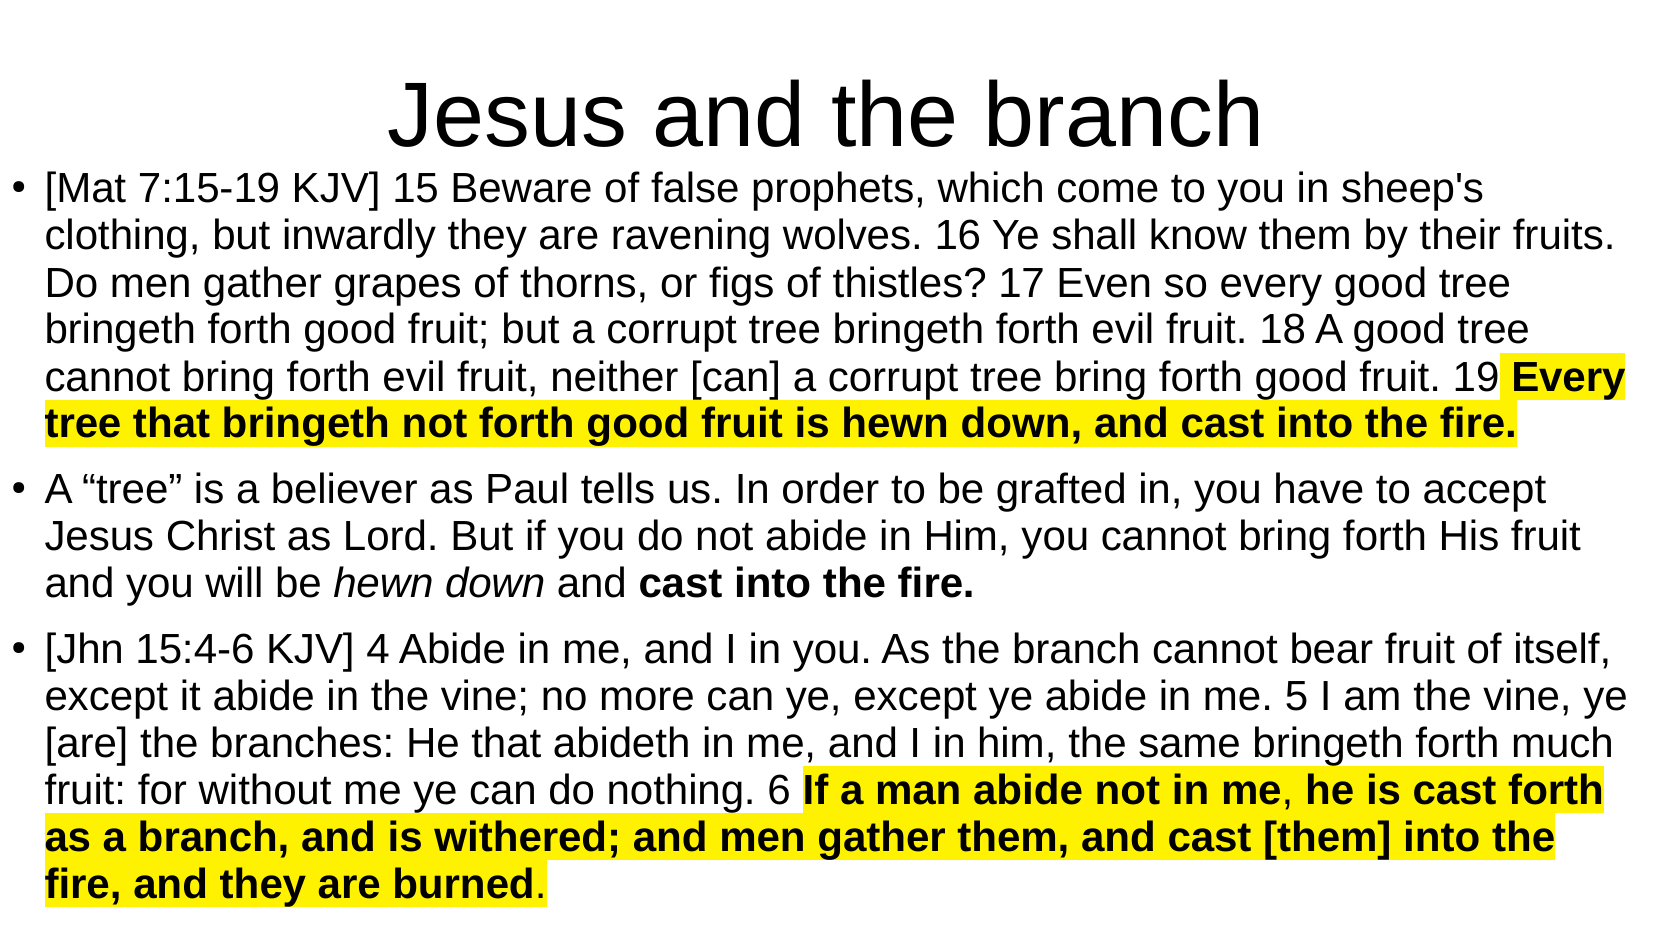

# Jesus and the branch
[Mat 7:15-19 KJV] 15 Beware of false prophets, which come to you in sheep's clothing, but inwardly they are ravening wolves. 16 Ye shall know them by their fruits. Do men gather grapes of thorns, or figs of thistles? 17 Even so every good tree bringeth forth good fruit; but a corrupt tree bringeth forth evil fruit. 18 A good tree cannot bring forth evil fruit, neither [can] a corrupt tree bring forth good fruit. 19 Every tree that bringeth not forth good fruit is hewn down, and cast into the fire.
A “tree” is a believer as Paul tells us. In order to be grafted in, you have to accept Jesus Christ as Lord. But if you do not abide in Him, you cannot bring forth His fruit and you will be hewn down and cast into the fire.
[Jhn 15:4-6 KJV] 4 Abide in me, and I in you. As the branch cannot bear fruit of itself, except it abide in the vine; no more can ye, except ye abide in me. 5 I am the vine, ye [are] the branches: He that abideth in me, and I in him, the same bringeth forth much fruit: for without me ye can do nothing. 6 If a man abide not in me, he is cast forth as a branch, and is withered; and men gather them, and cast [them] into the fire, and they are burned.